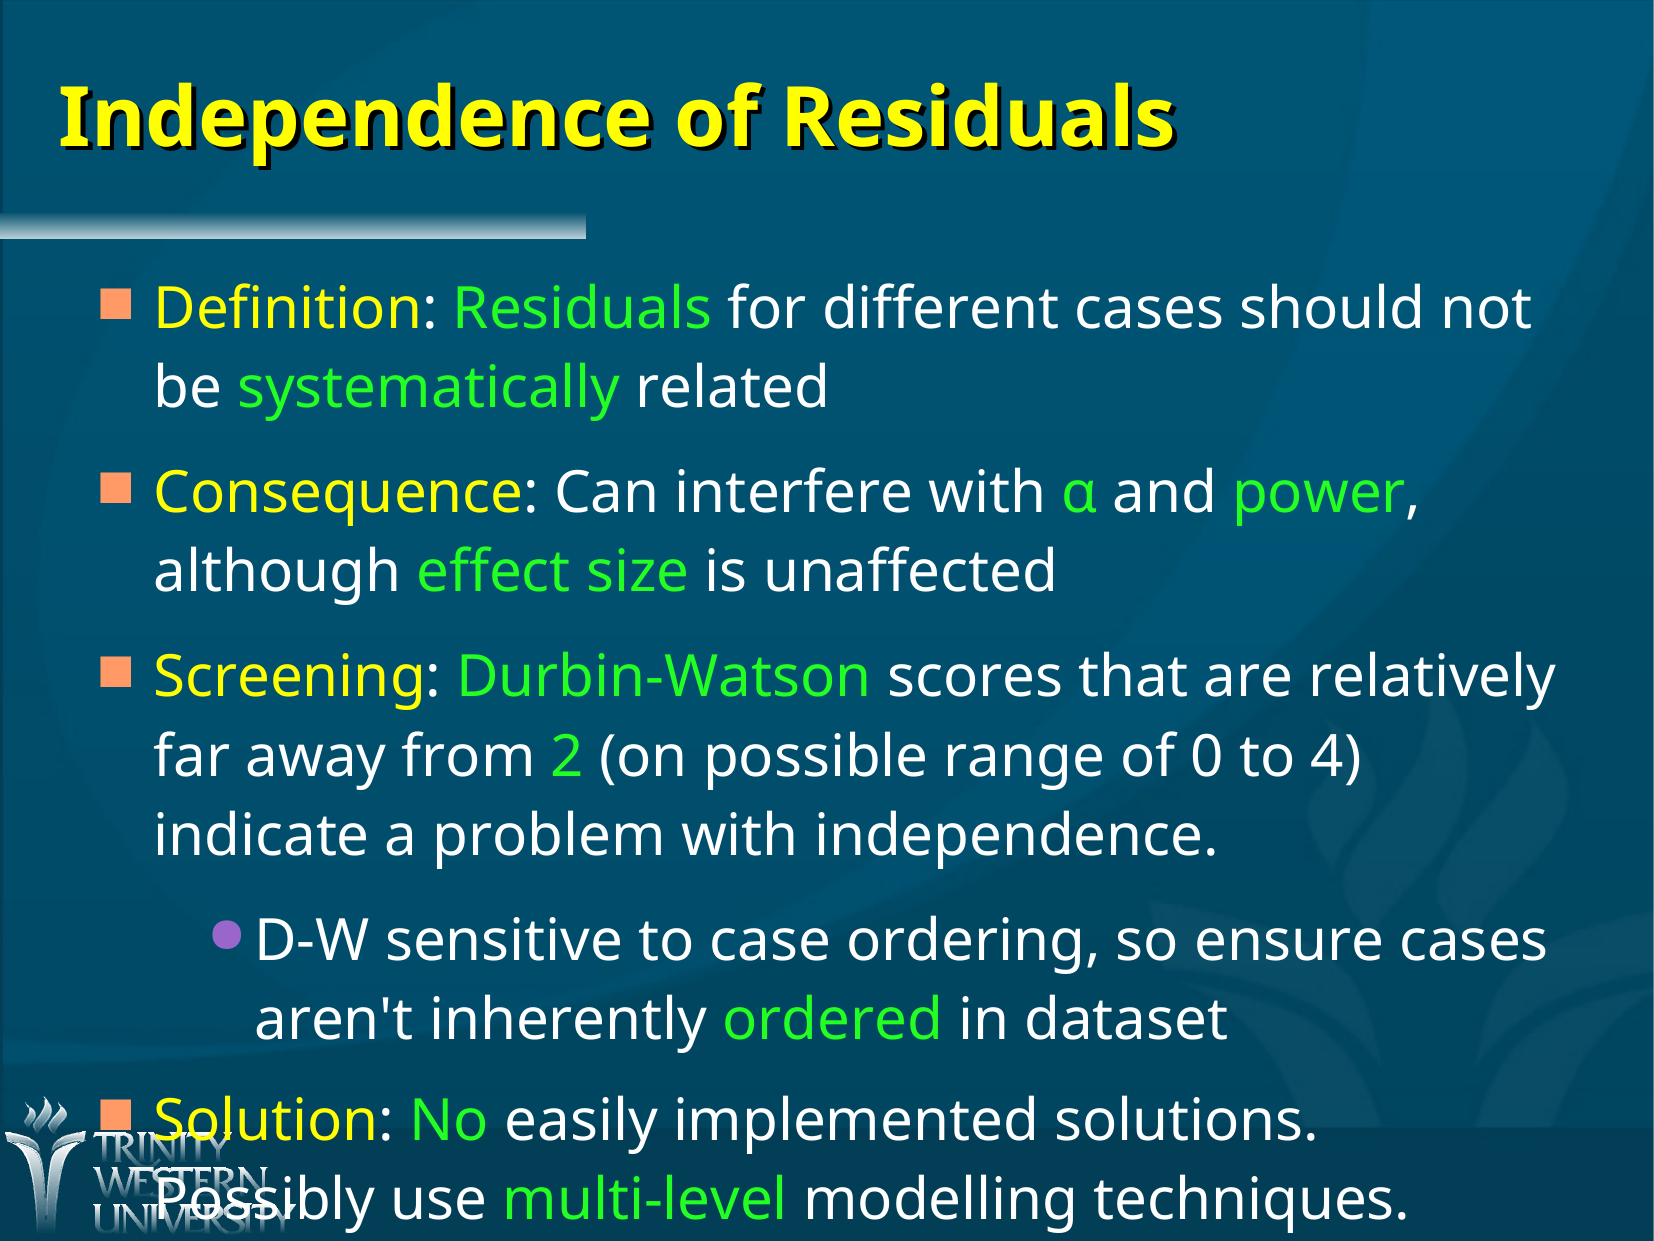

# Independence of Residuals
Definition: Residuals for different cases should not be systematically related
Consequence: Can interfere with α and power, although effect size is unaffected
Screening: Durbin-Watson scores that are relatively far away from 2 (on possible range of 0 to 4) indicate a problem with independence.
D-W sensitive to case ordering, so ensure cases aren't inherently ordered in dataset
Solution: No easily implemented solutions. Possibly use multi-level modelling techniques.